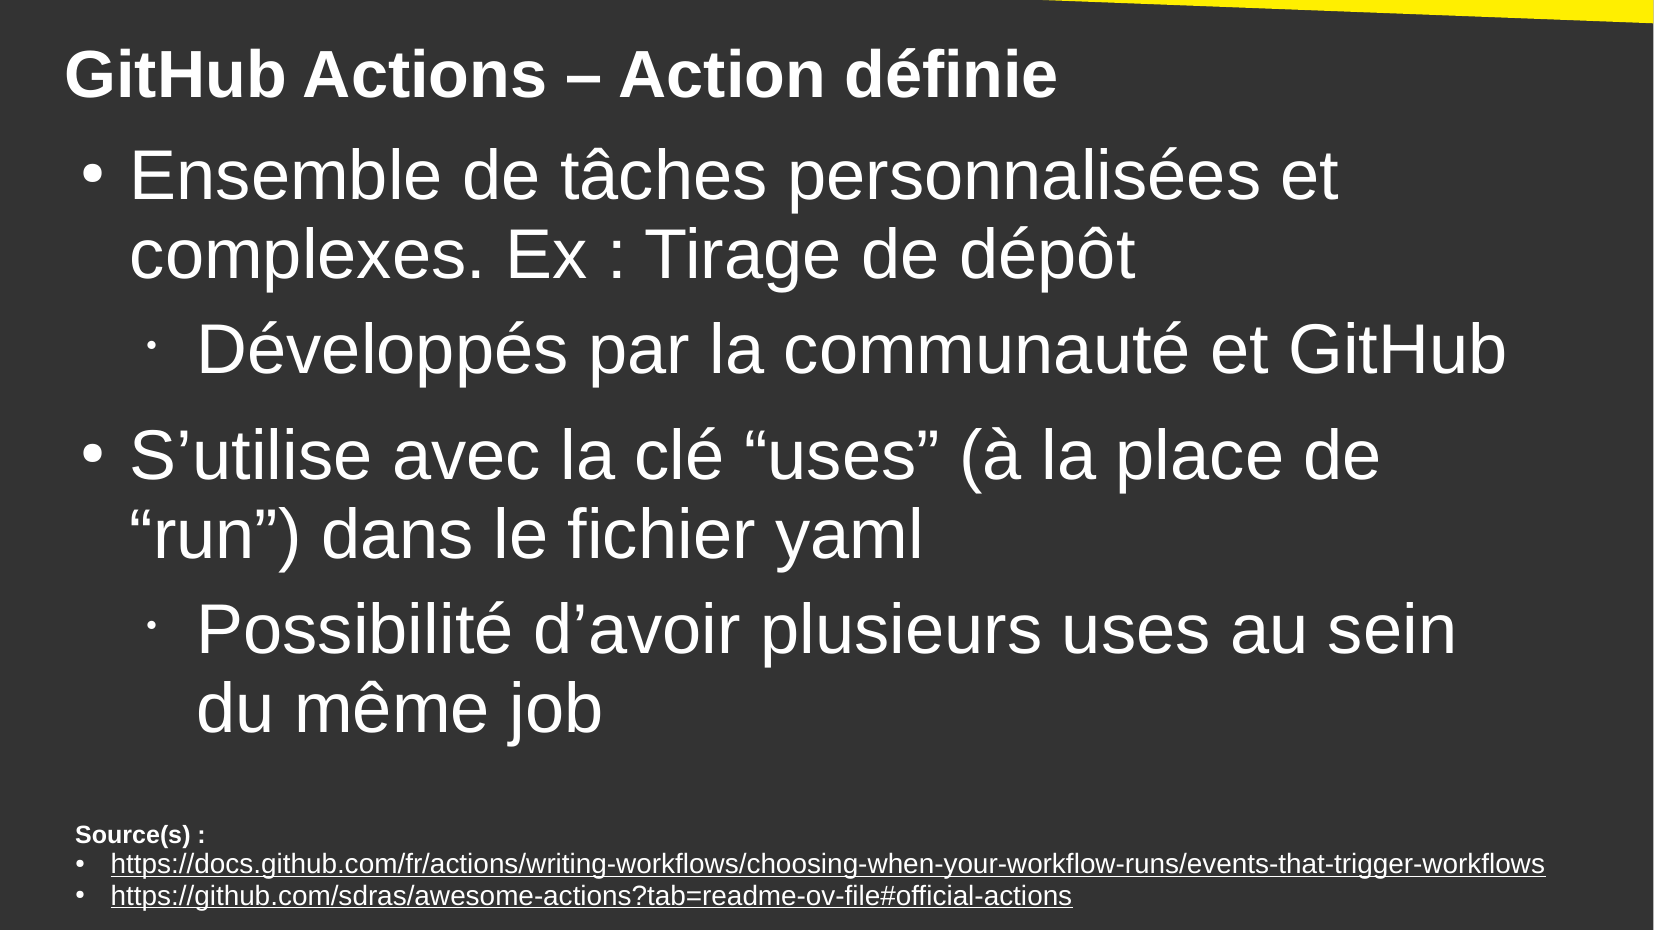

# GitHub Actions – Action définie
Ensemble de tâches personnalisées et complexes. Ex : Tirage de dépôt
Développés par la communauté et GitHub
S’utilise avec la clé “uses” (à la place de “run”) dans le fichier yaml
Possibilité d’avoir plusieurs uses au sein du même job
Source(s) :
https://docs.github.com/fr/actions/writing-workflows/choosing-when-your-workflow-runs/events-that-trigger-workflows
https://github.com/sdras/awesome-actions?tab=readme-ov-file#official-actions